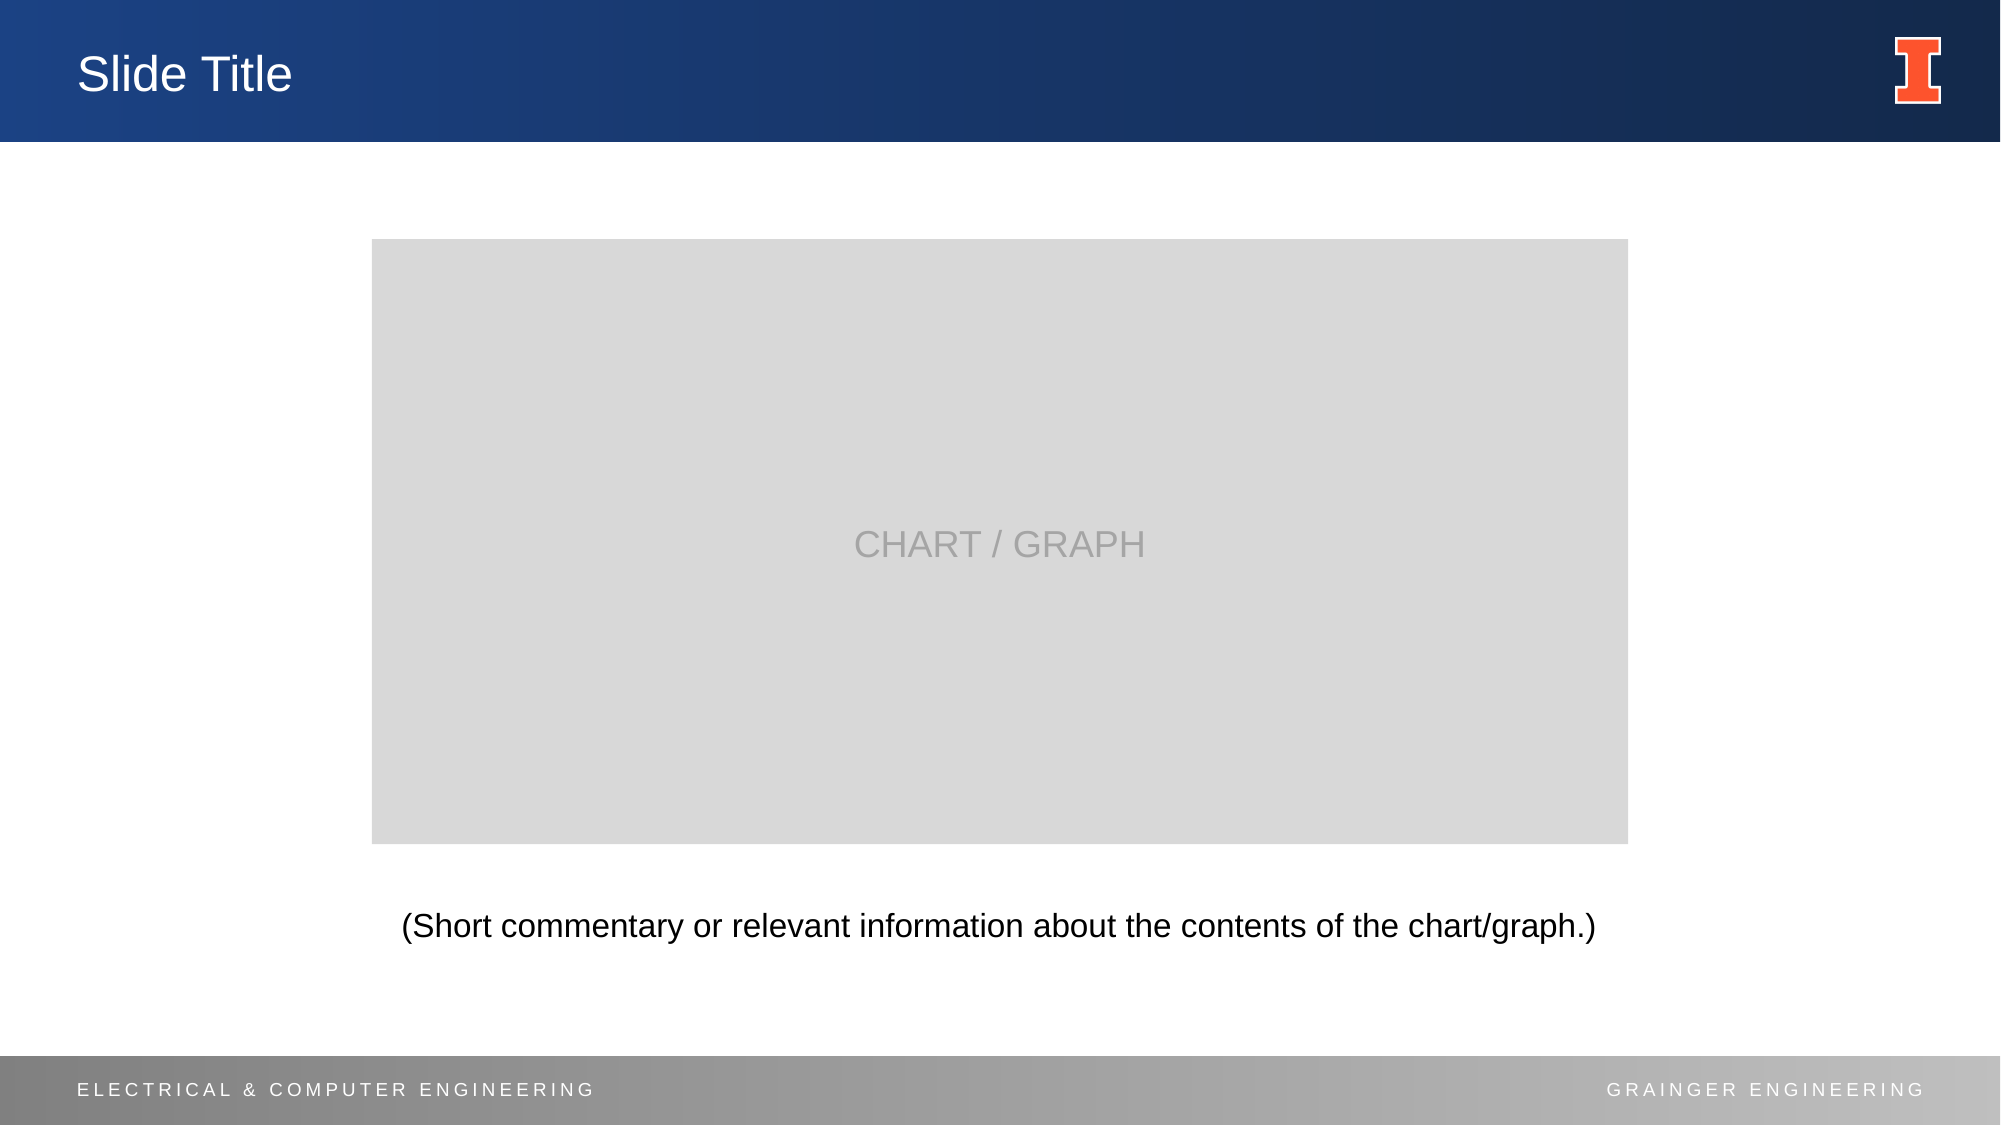

Slide Title
CHART / GRAPH
(Short commentary or relevant information about the contents of the chart/graph.)
ELECTRICAL & COMPUTER ENGINEERING
GRAINGER ENGINEERING